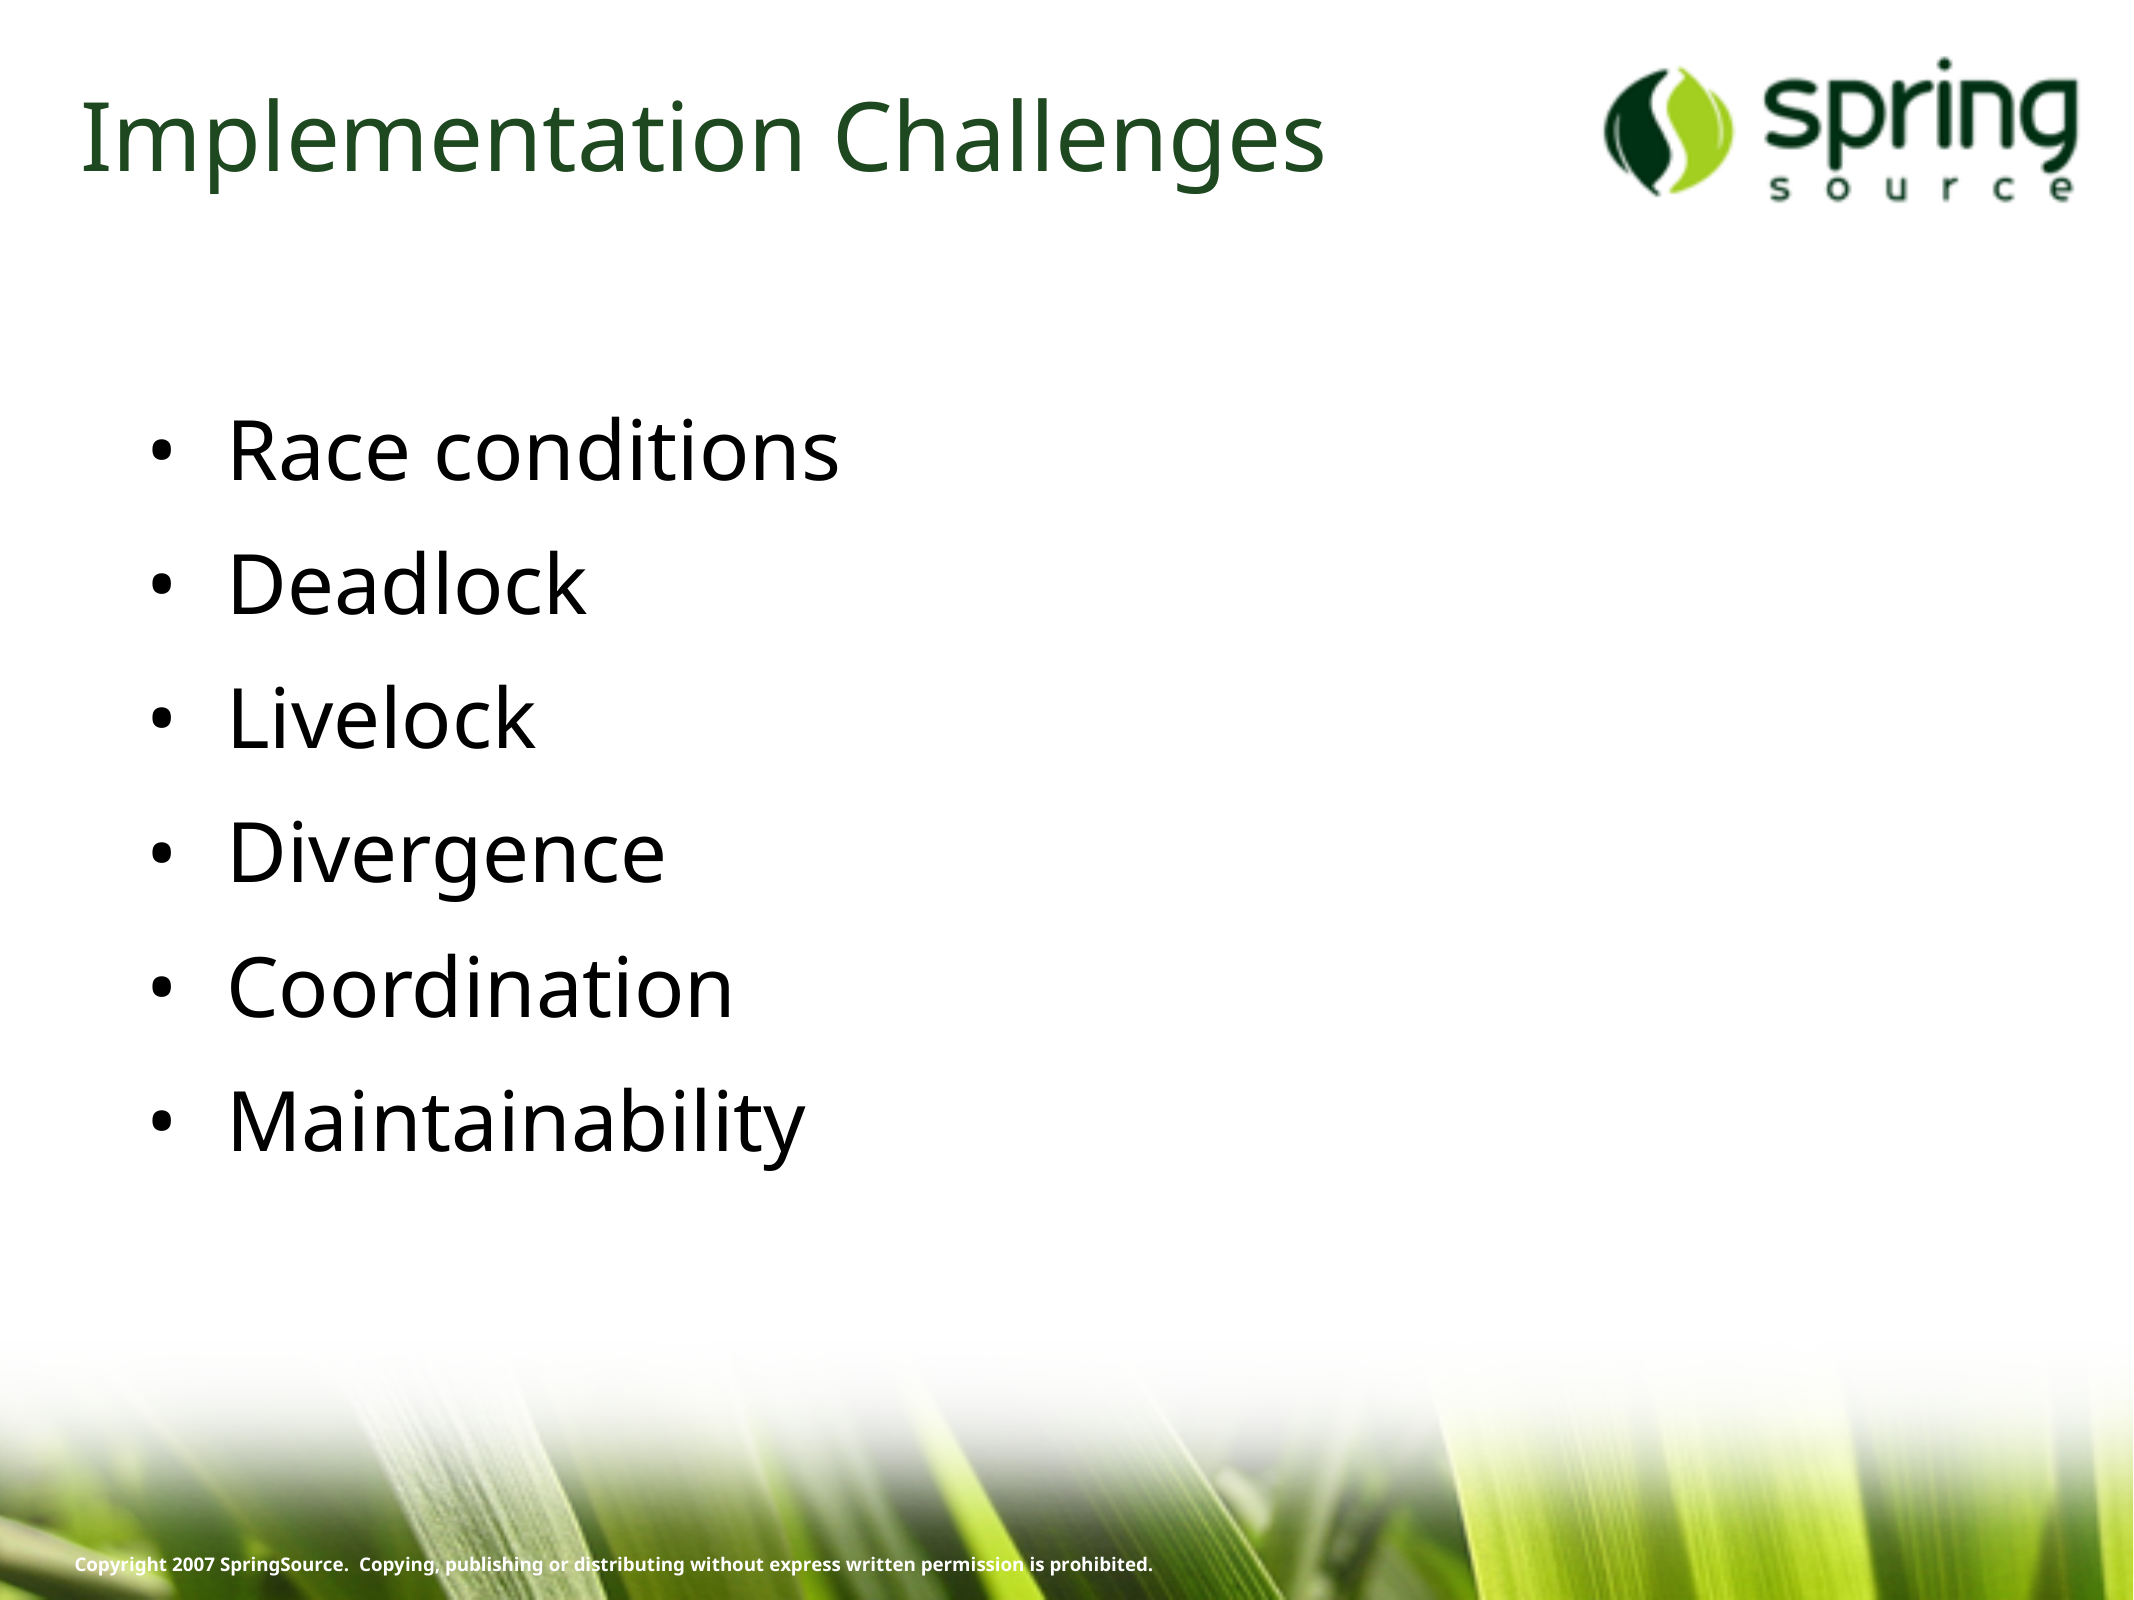

# Implementation Challenges
Race conditions
Deadlock
Livelock
Divergence
Coordination
Maintainability